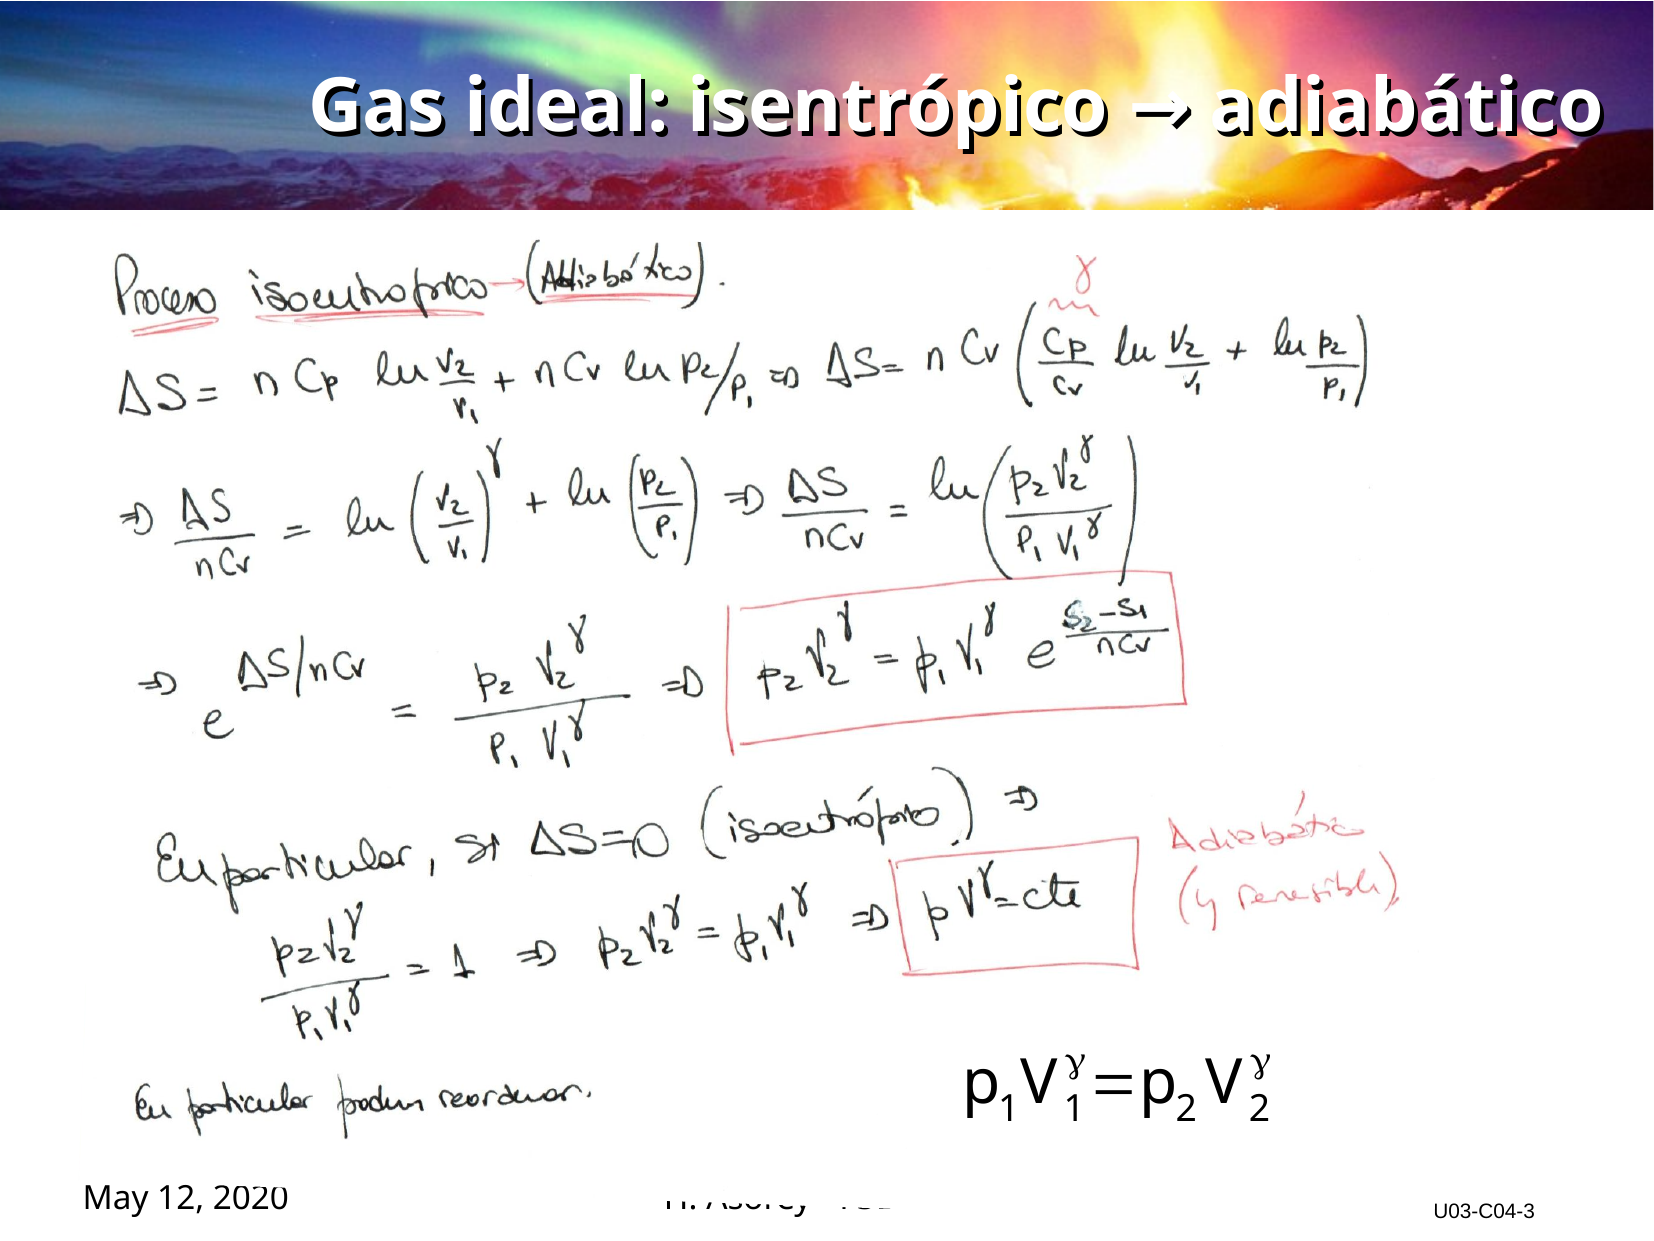

# Gas ideal: isentrópico → adiabático
		U03-C04-3
May 12, 2020
H. Asorey - F3B 2020
15